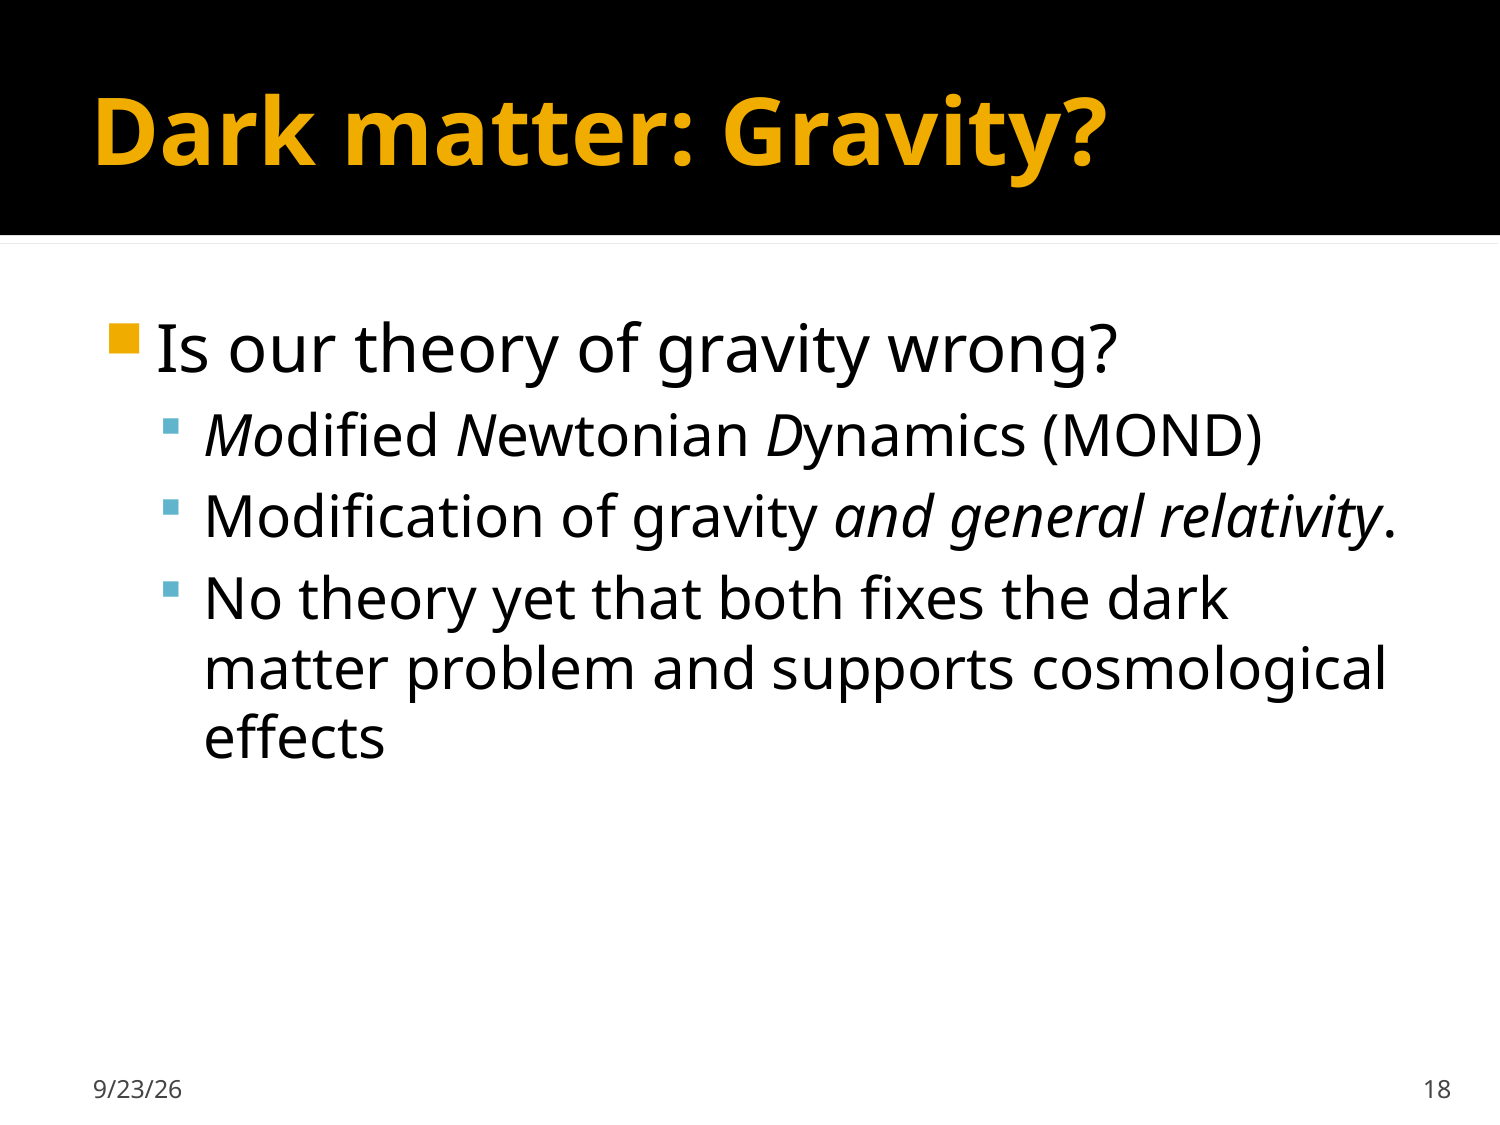

# Dark matter: Gravity?
Is our theory of gravity wrong?
Modified Newtonian Dynamics (MOND)
Modification of gravity and general relativity.
No theory yet that both fixes the dark matter problem and supports cosmological effects